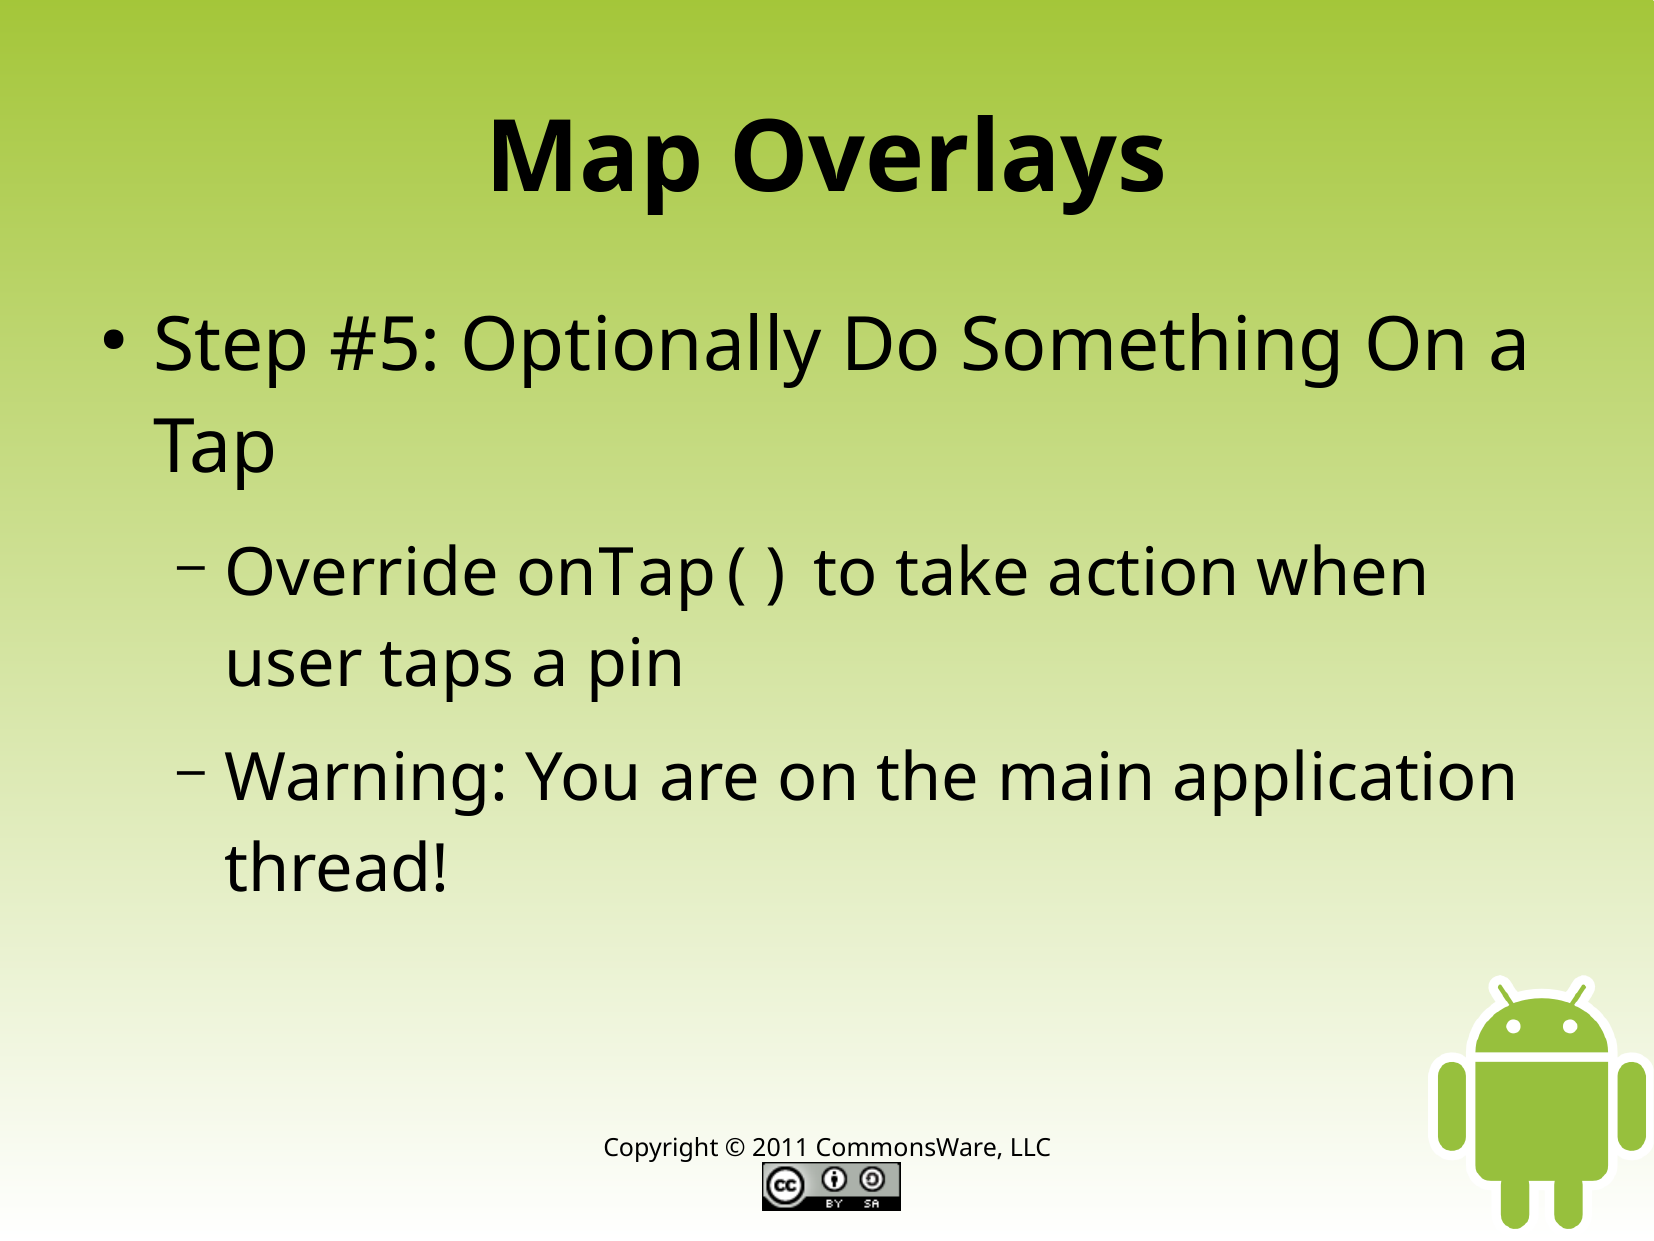

# Map Overlays
Step #5: Optionally Do Something On a Tap
Override onTap() to take action when user taps a pin
Warning: You are on the main application thread!